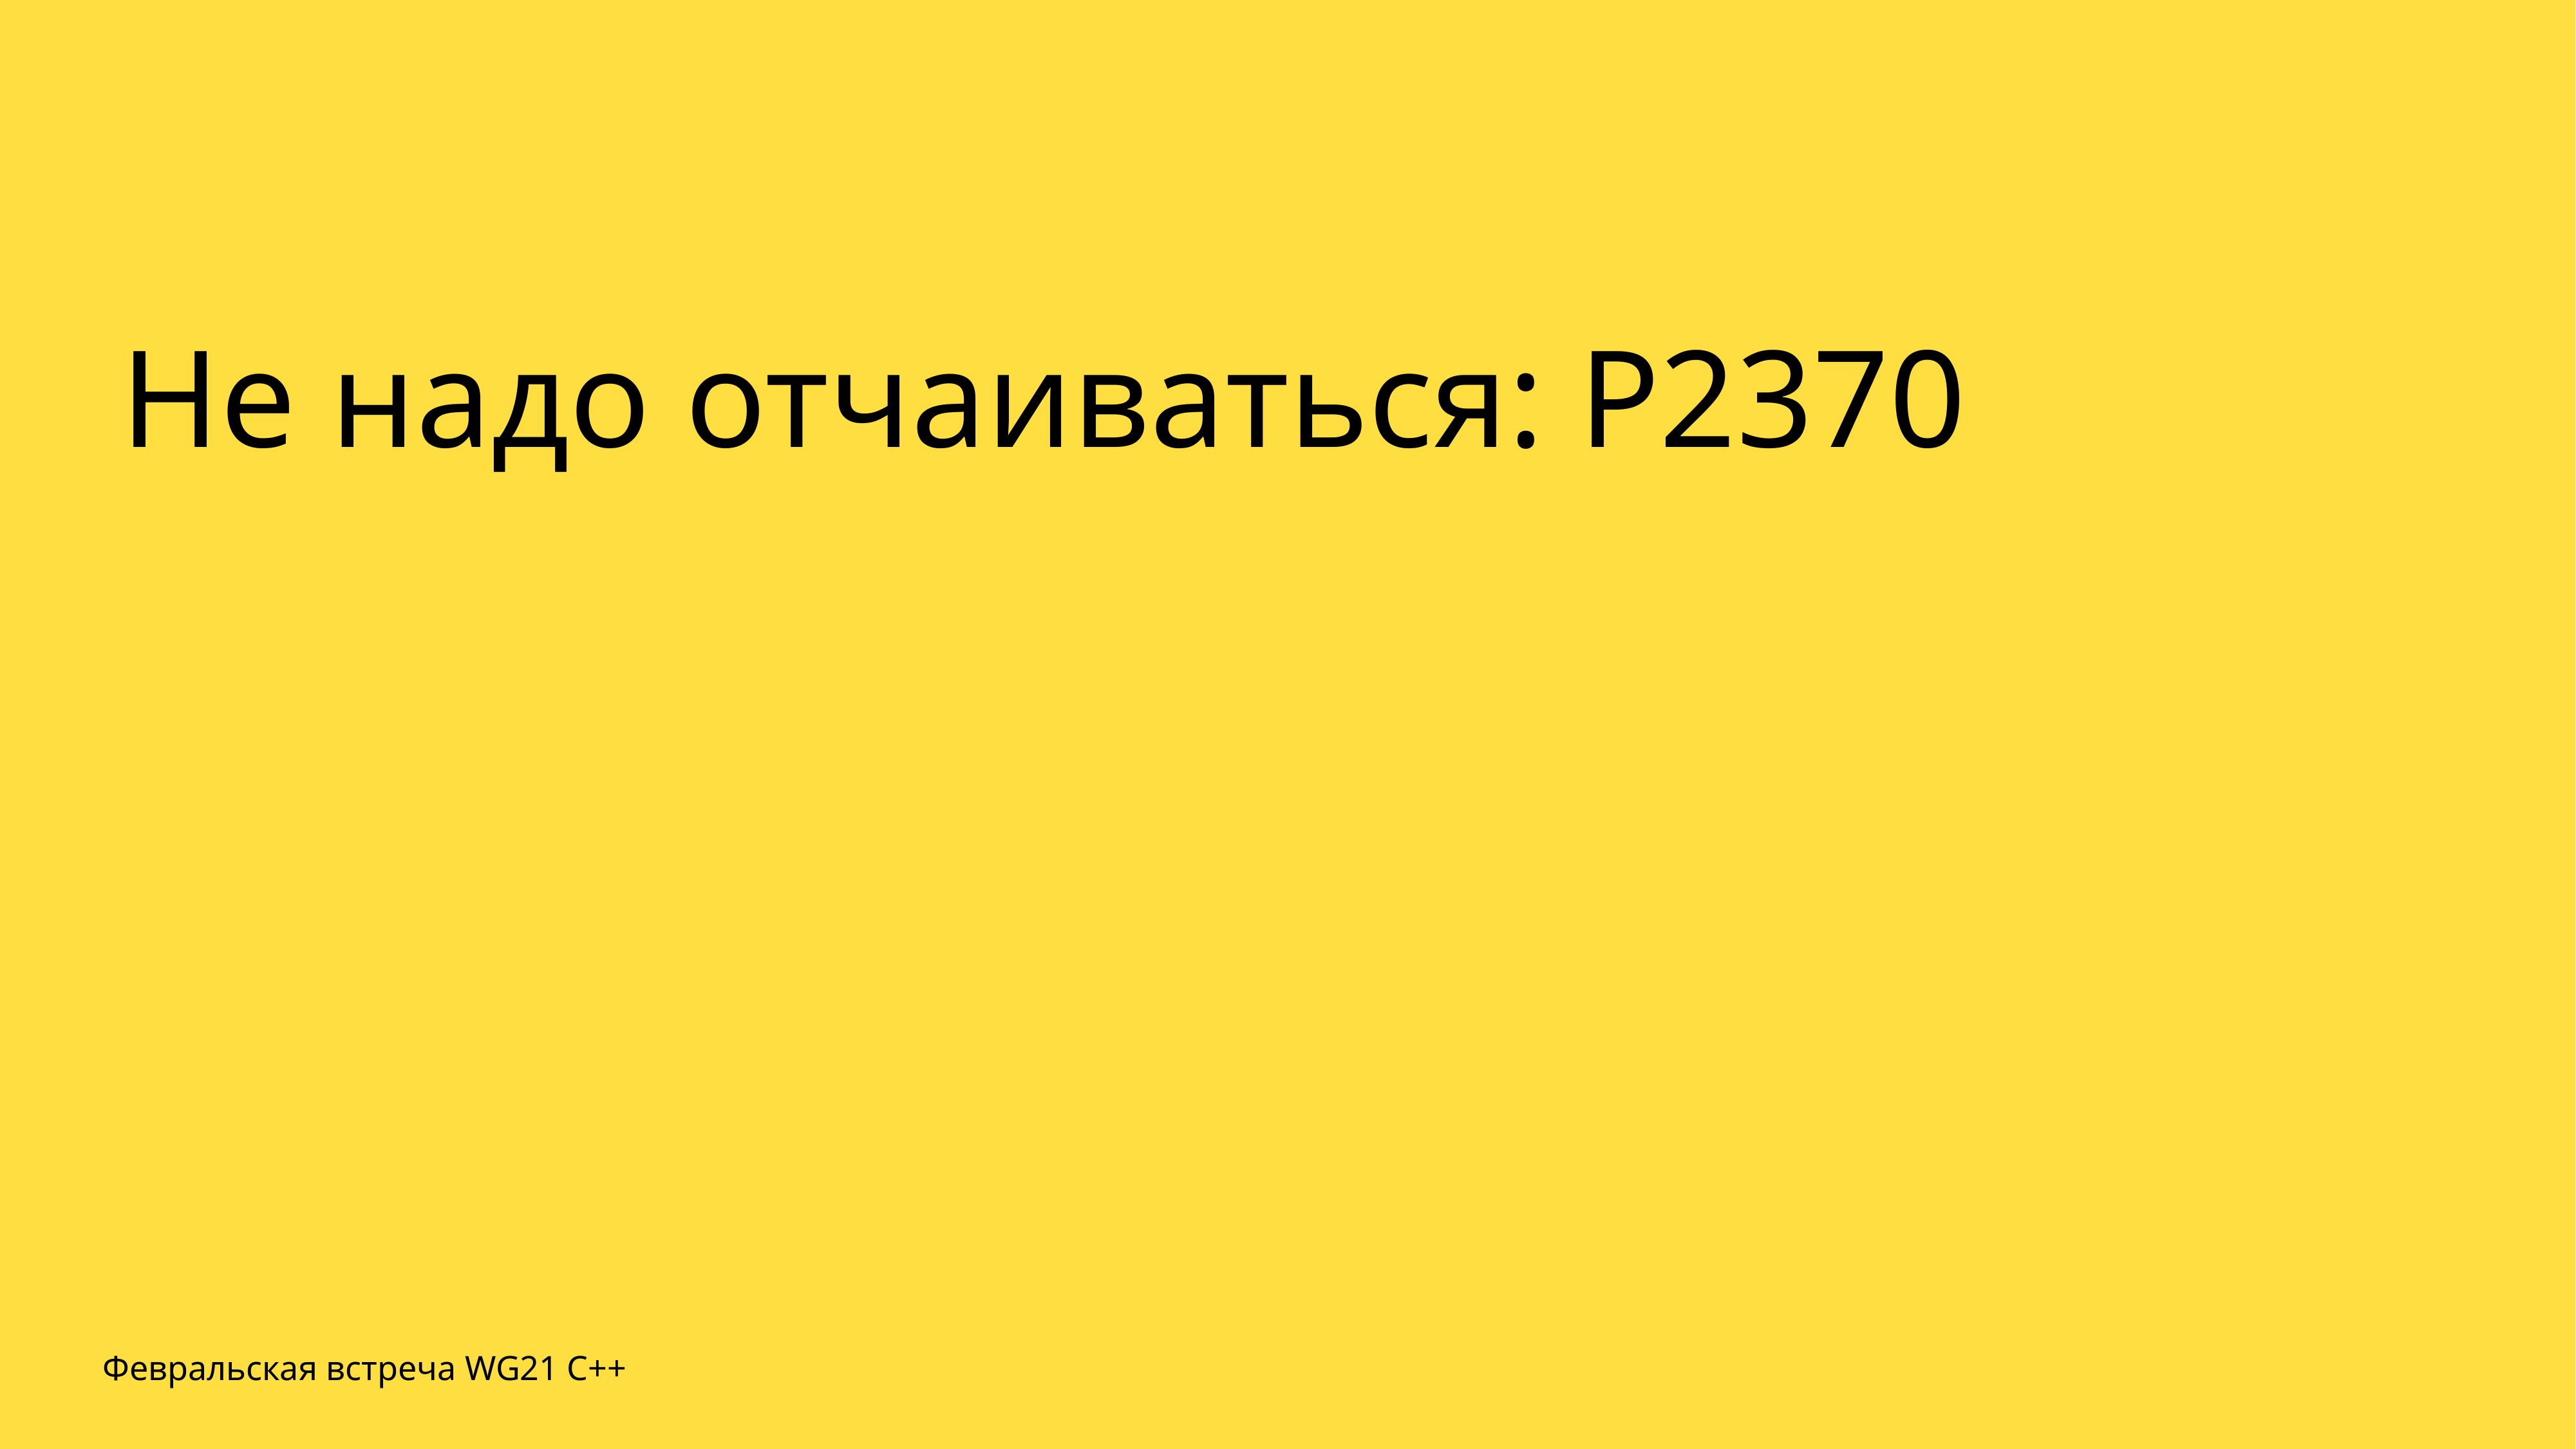

# Не надо отчаиваться: P2370
Февральская встреча WG21 C++